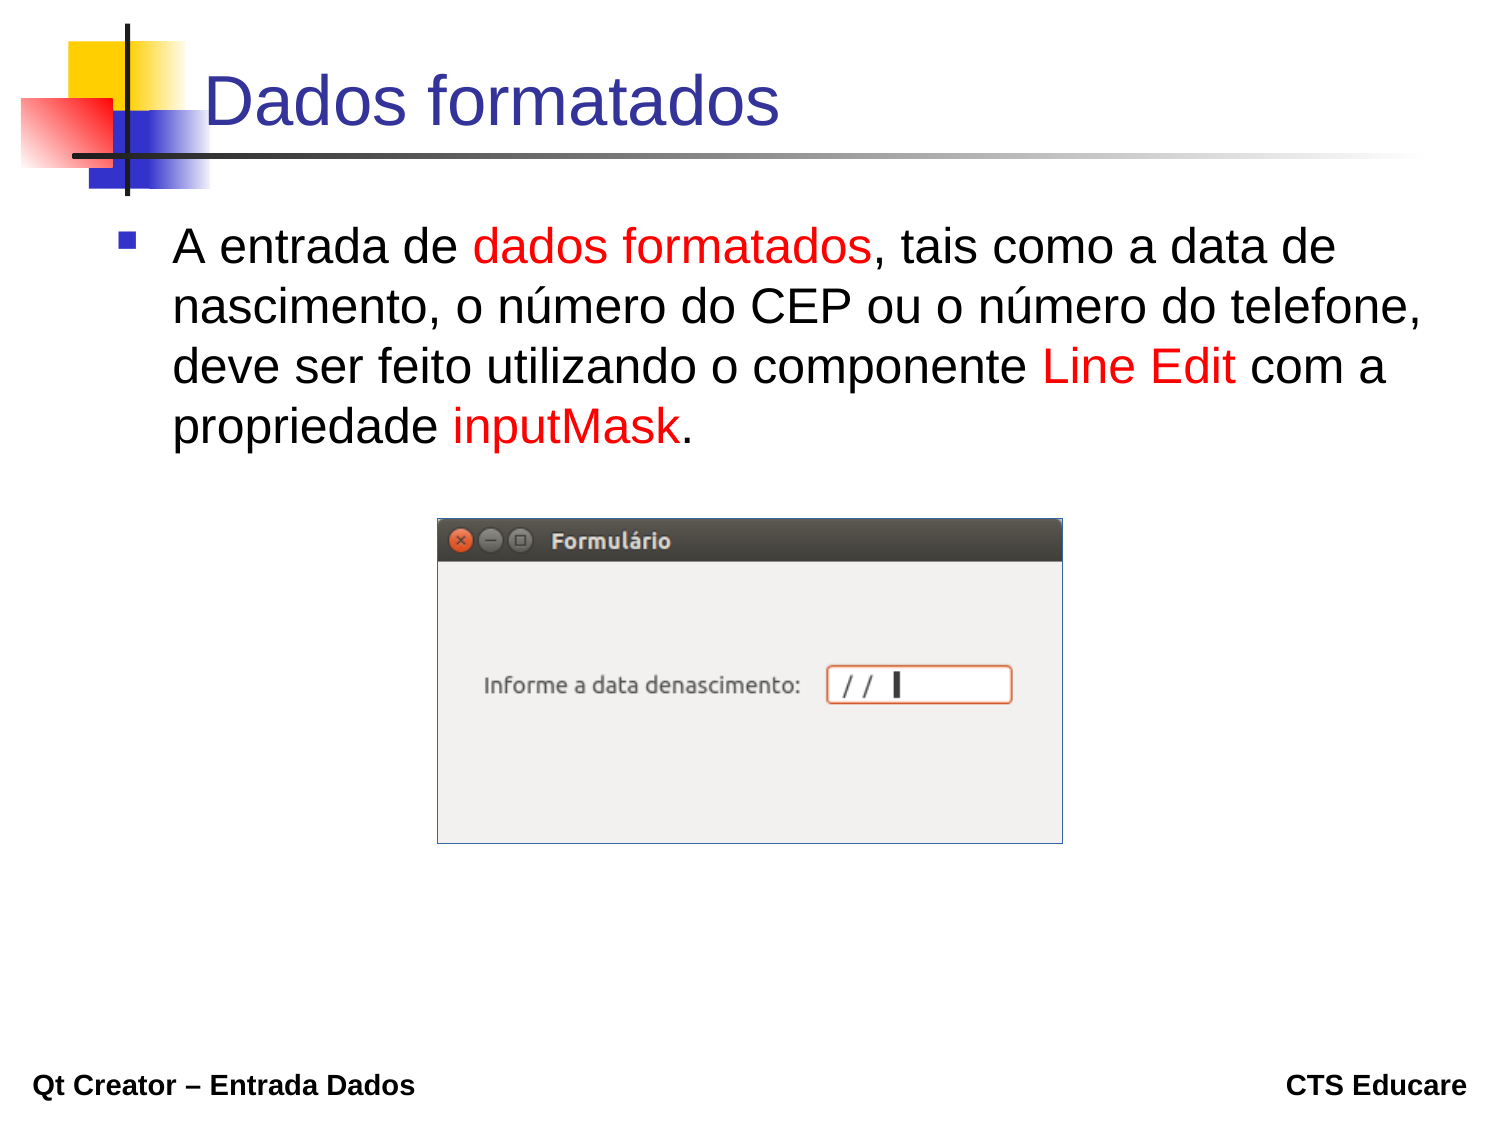

# Dados formatados
A entrada de dados formatados, tais como a data de nascimento, o número do CEP ou o número do telefone, deve ser feito utilizando o componente Line Edit com a propriedade inputMask.